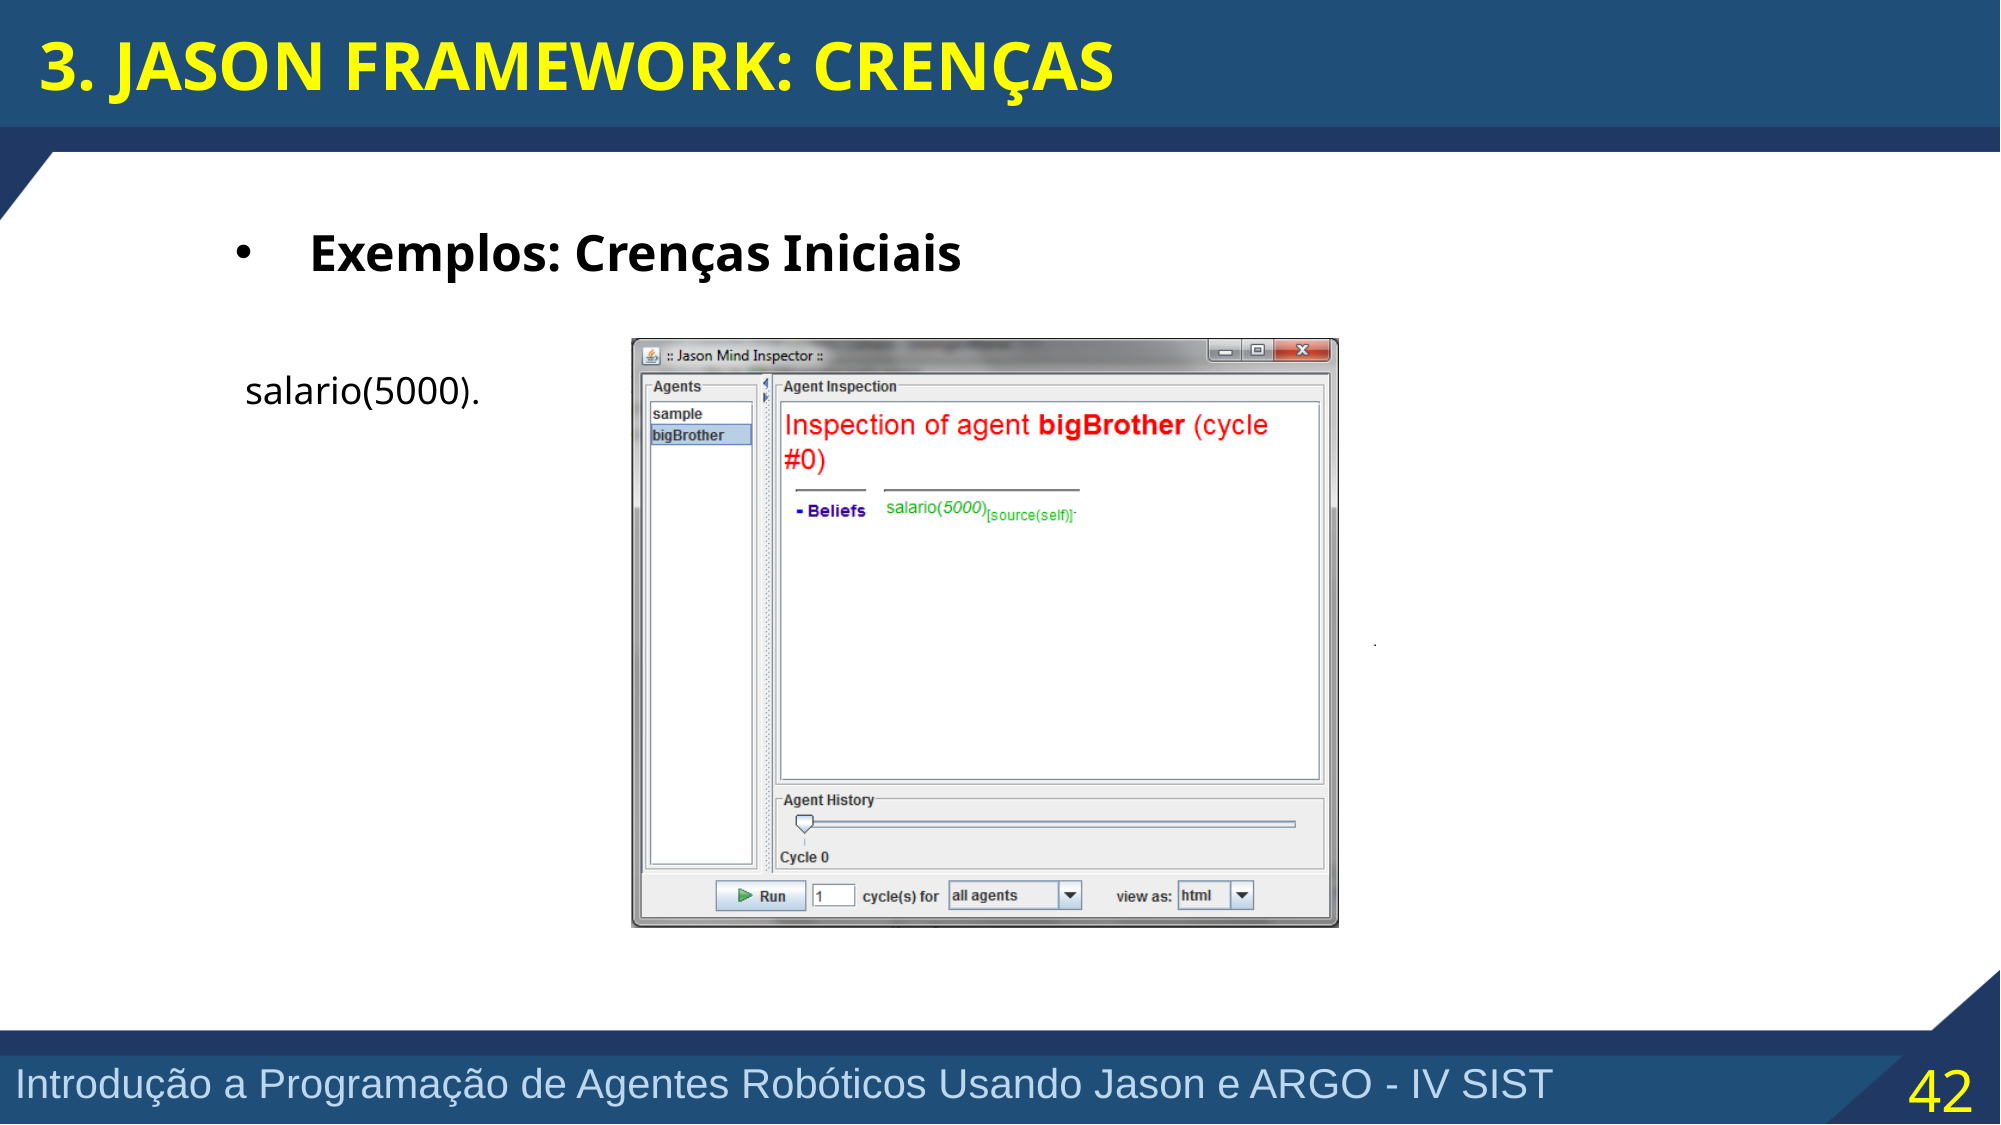

3. JASON FRAMEWORK: CRENÇAS
Exemplos: Crenças Iniciais
salario(5000).